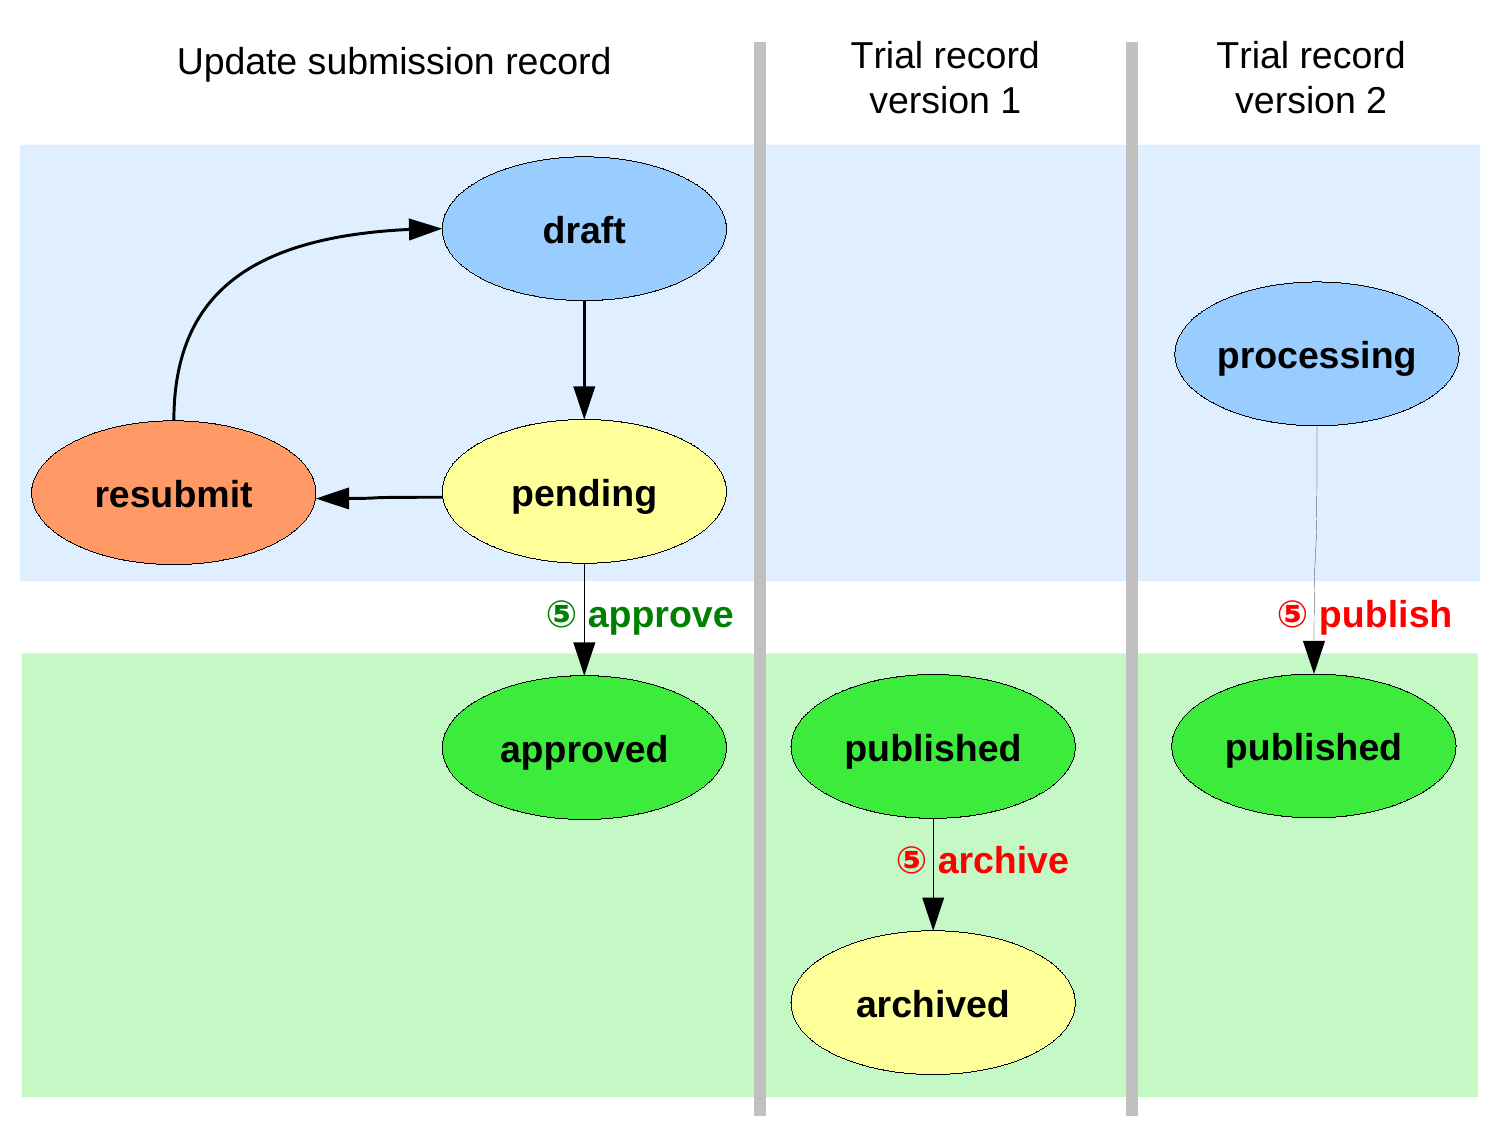

Trial record
version 1
Trial record
version 2
Update submission record
draft
processing
pending
resubmit
⑤ approve
⑤ publish
published
published
approved
⑤ archive
archived